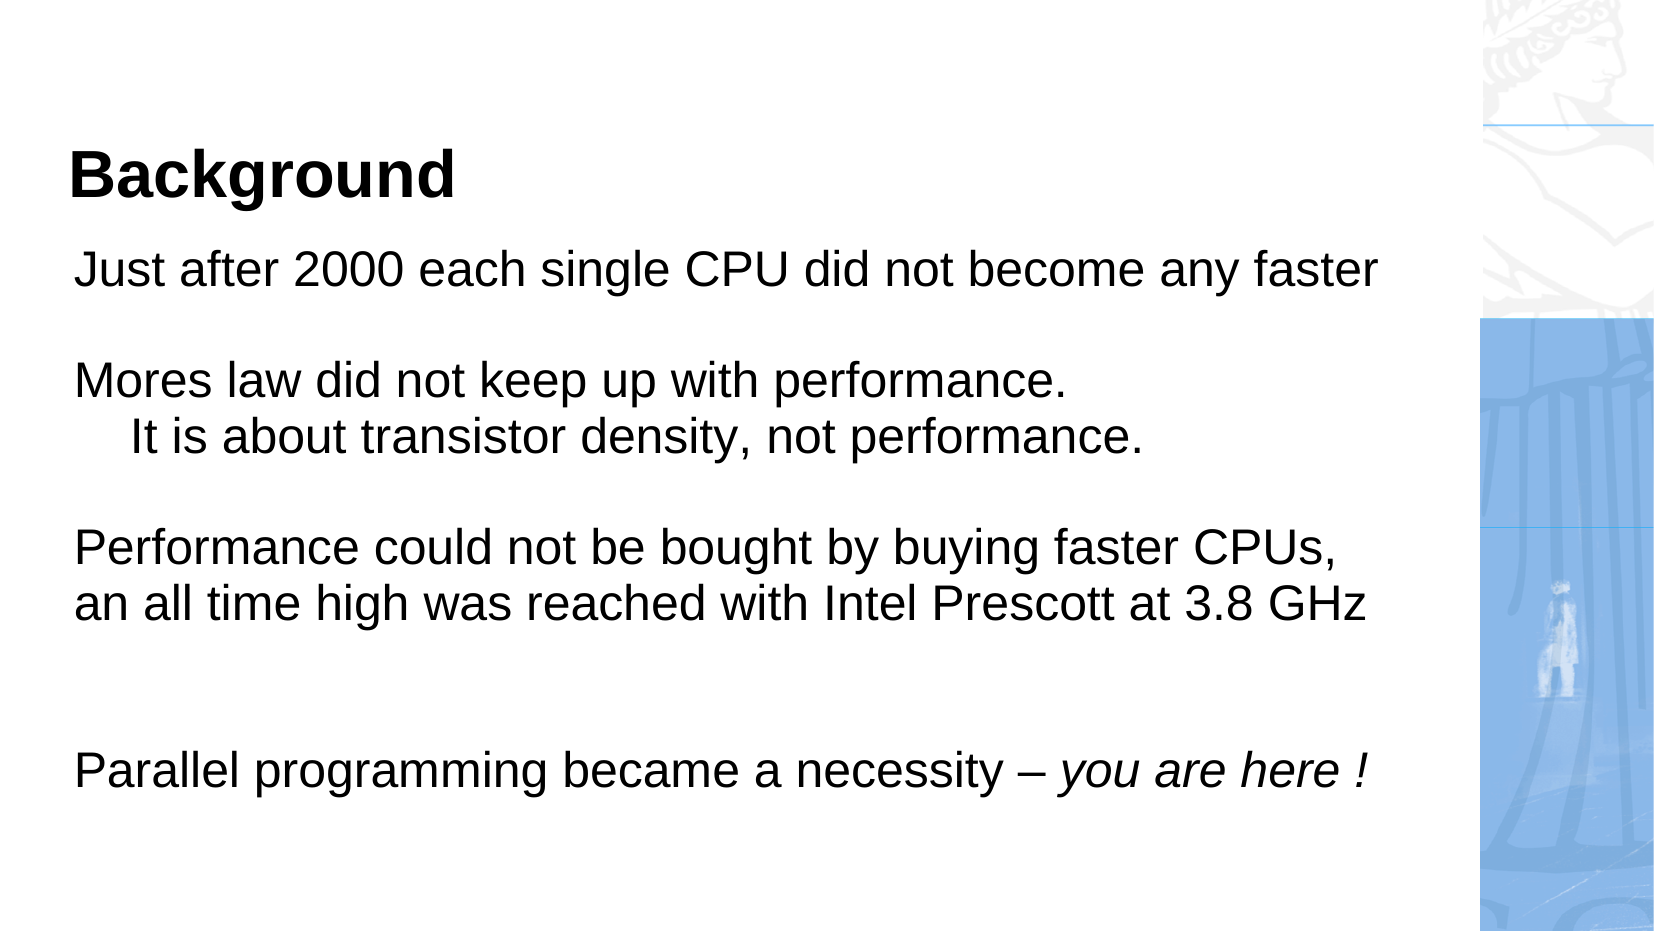

Background
Just after 2000 each single CPU did not become any faster
Mores law did not keep up with performance.
	It is about transistor density, not performance.
Performance could not be bought by buying faster CPUs,
an all time high was reached with Intel Prescott at 3.8 GHz
Parallel programming became a necessity – you are here !